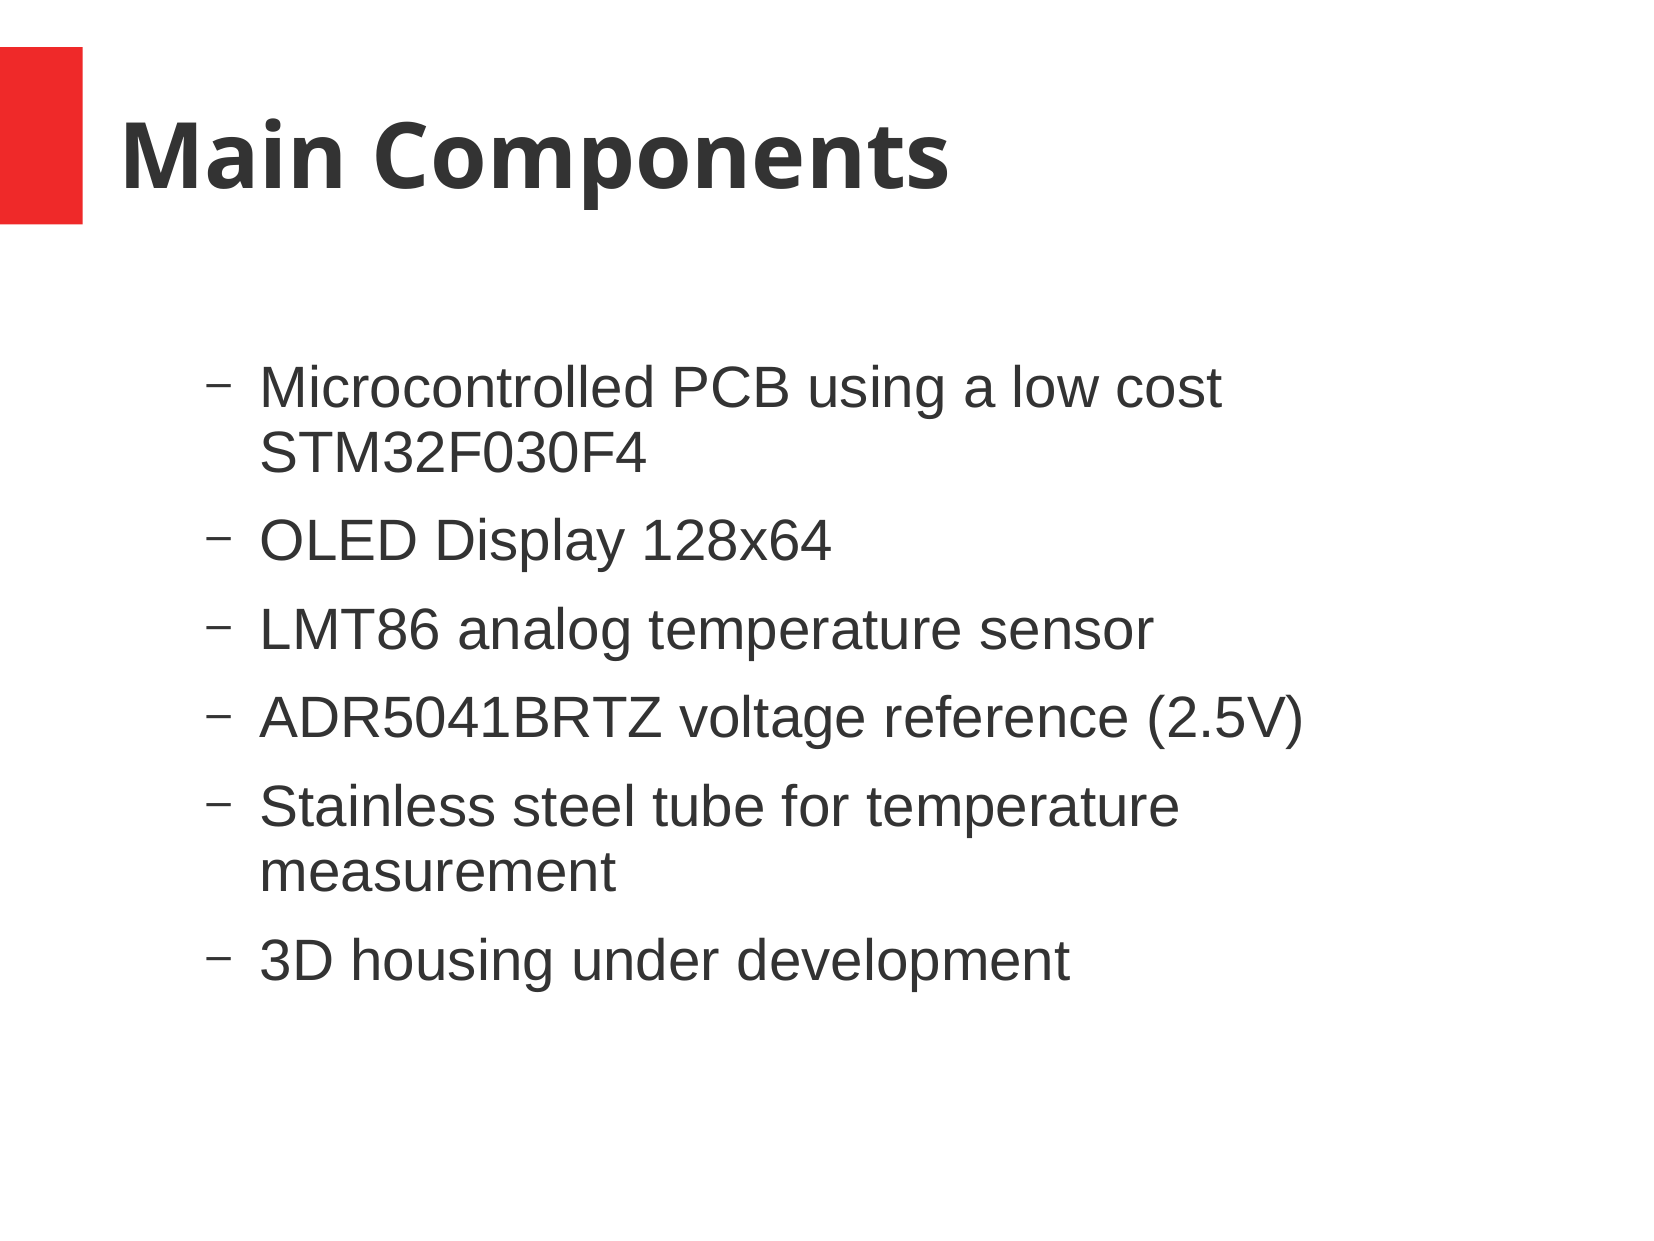

# Main Components
Microcontrolled PCB using a low cost STM32F030F4
OLED Display 128x64
LMT86 analog temperature sensor
ADR5041BRTZ voltage reference (2.5V)
Stainless steel tube for temperature measurement
3D housing under development